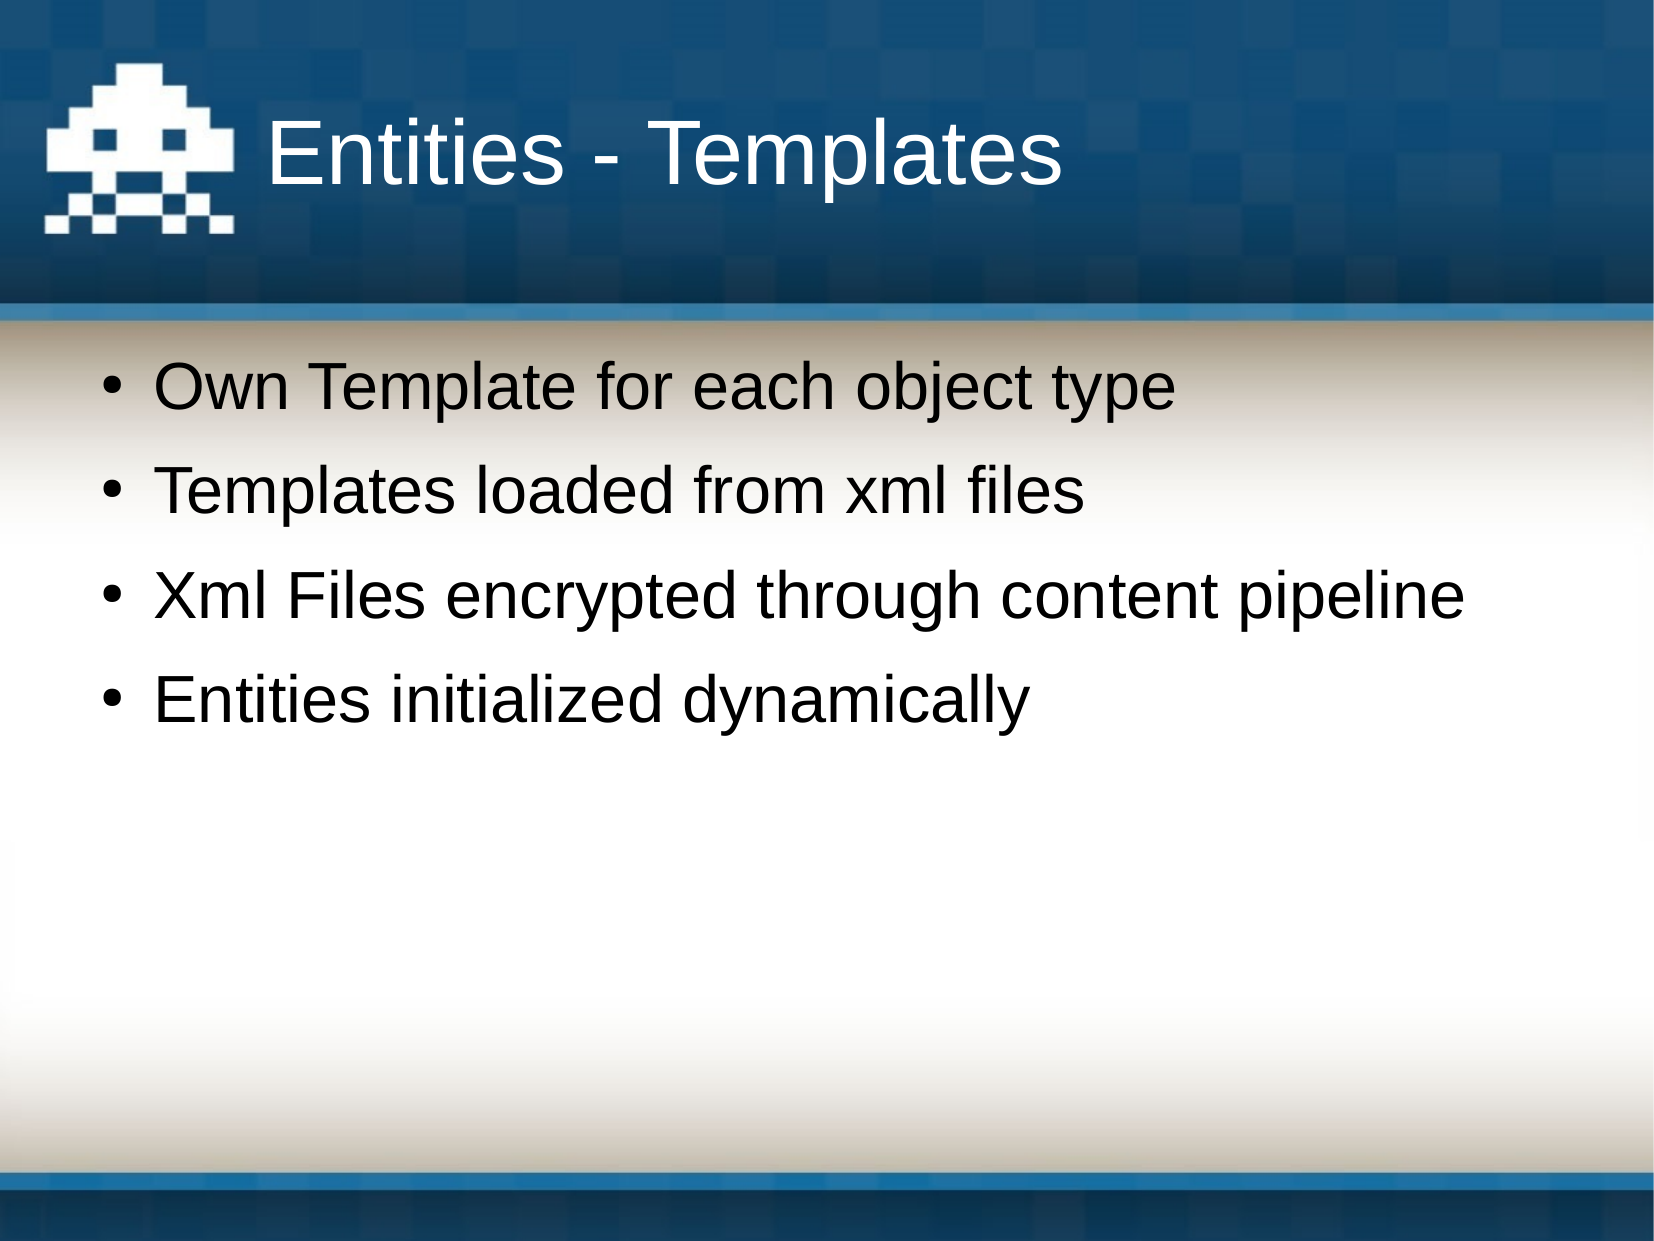

# Entities - Templates
Own Template for each object type
Templates loaded from xml files
Xml Files encrypted through content pipeline
Entities initialized dynamically